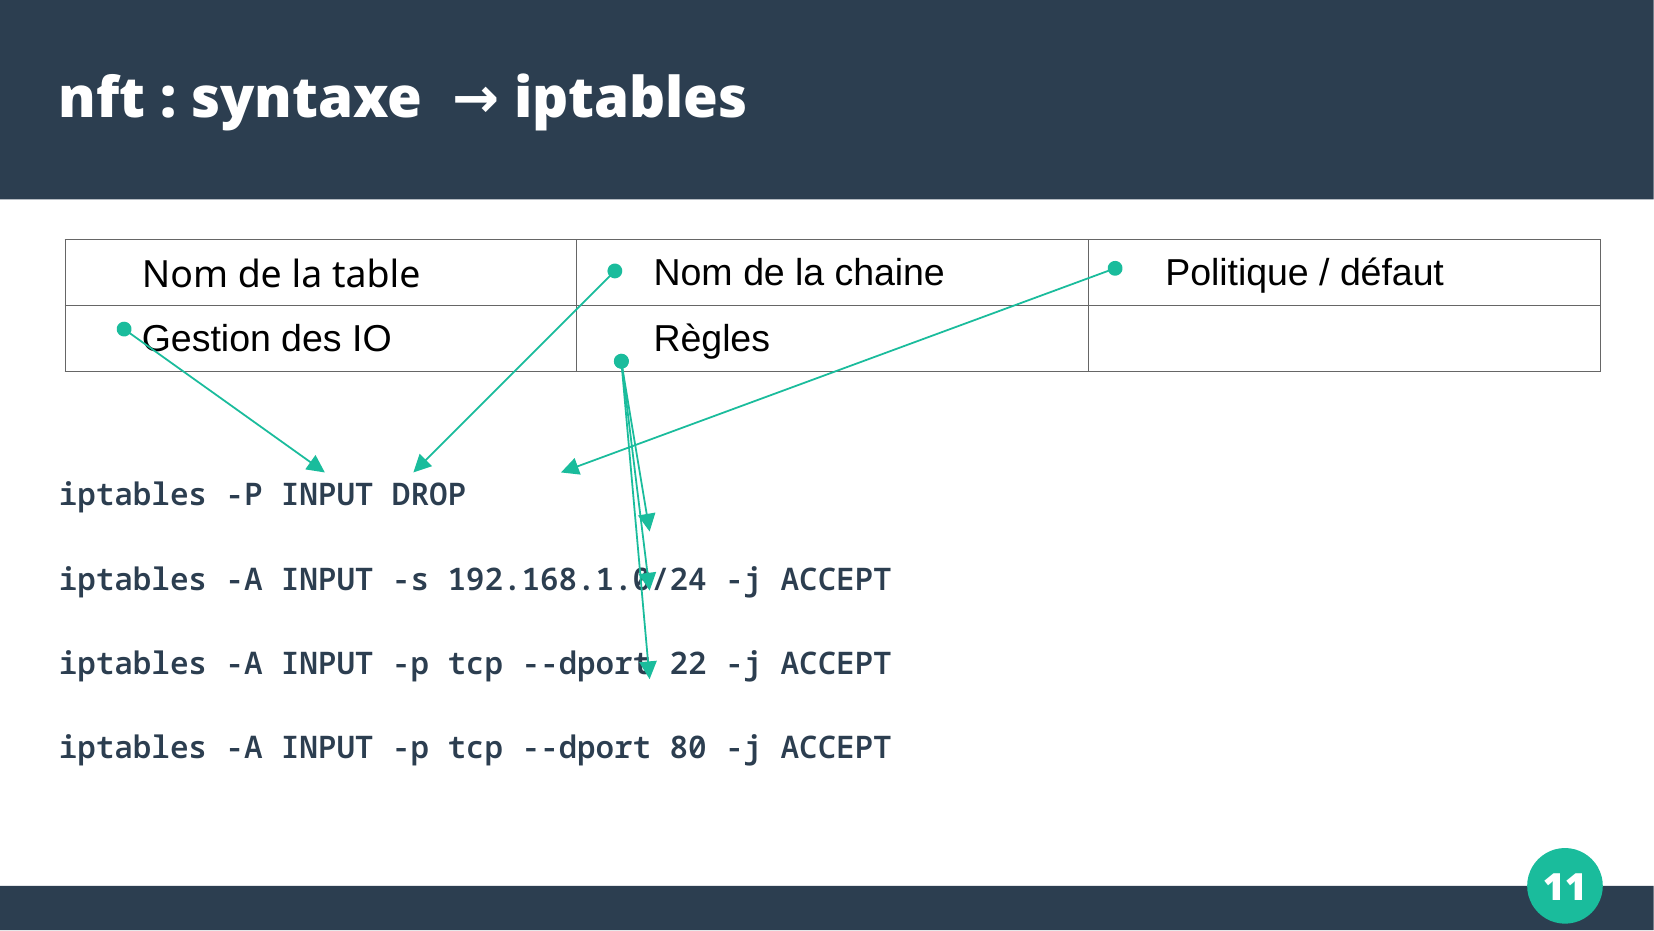

# nft : syntaxe → iptables
| Nom de la table | Nom de la chaine | Politique / défaut |
| --- | --- | --- |
| Gestion des IO | Règles | |
iptables -P INPUT DROP
iptables -A INPUT -s 192.168.1.0/24 -j ACCEPT
iptables -A INPUT -p tcp --dport 22 -j ACCEPT
iptables -A INPUT -p tcp --dport 80 -j ACCEPT